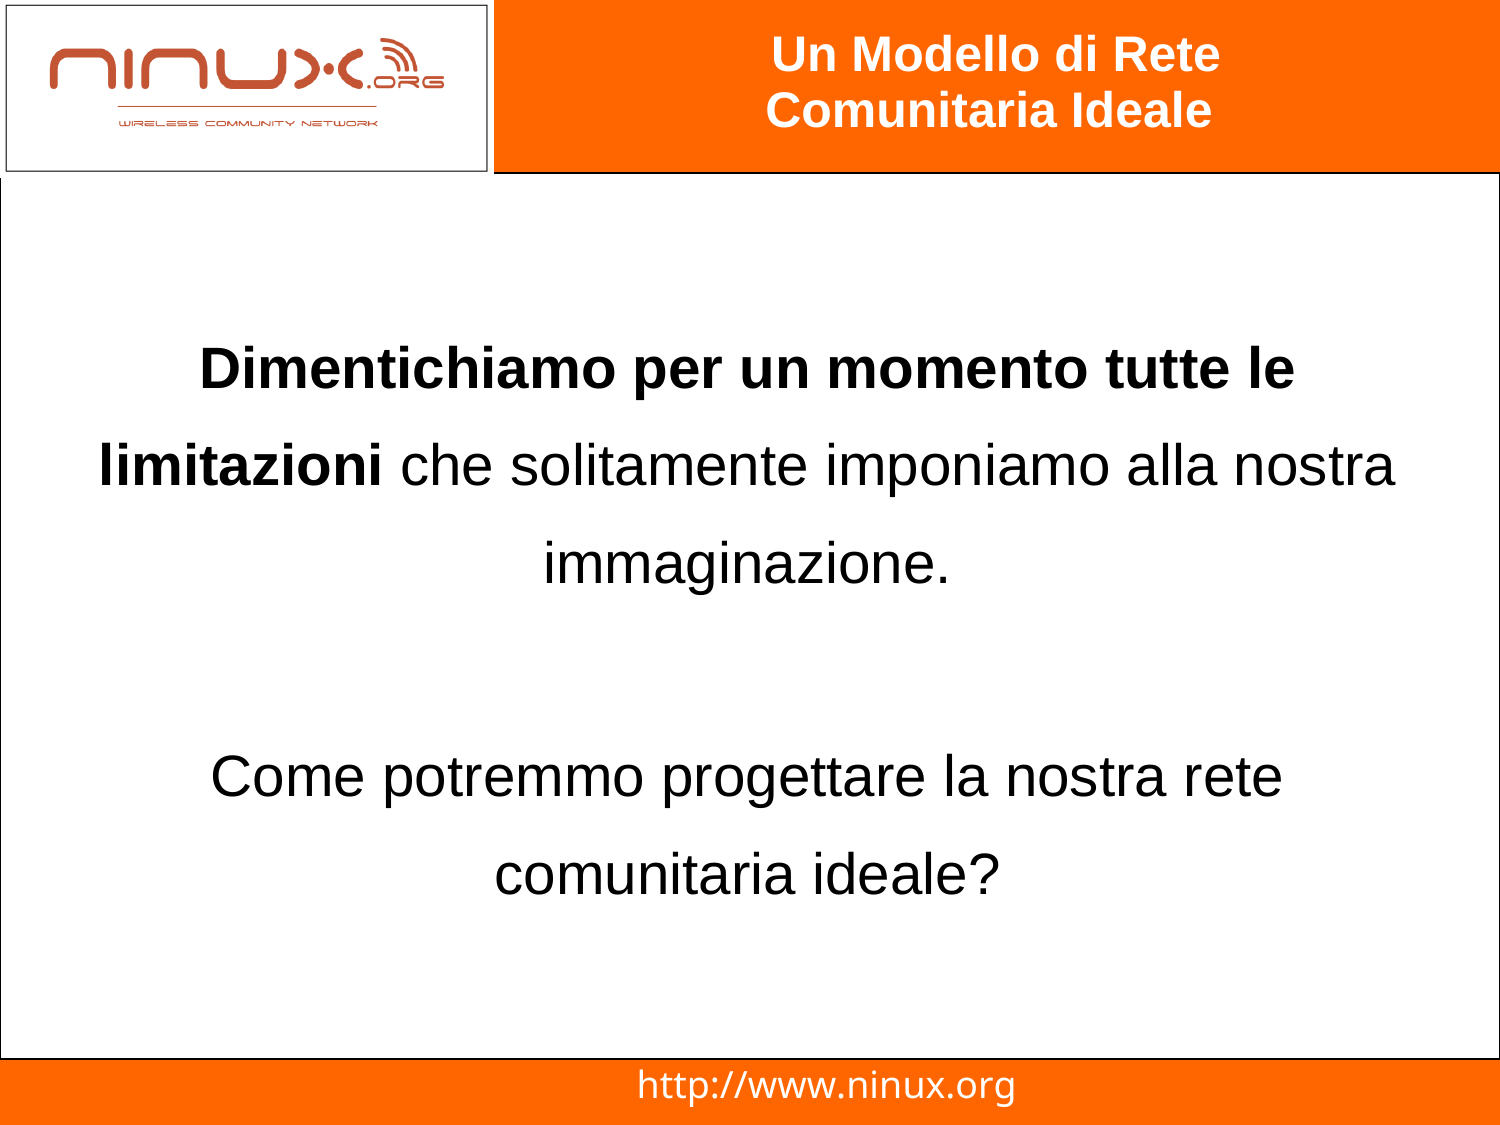

Un Modello di Rete
Comunitaria Ideale
# Dimentichiamo per un momento tutte le limitazioni che solitamente imponiamo alla nostra immaginazione.
Come potremmo progettare la nostra rete comunitaria ideale?
http://www.ninux.org